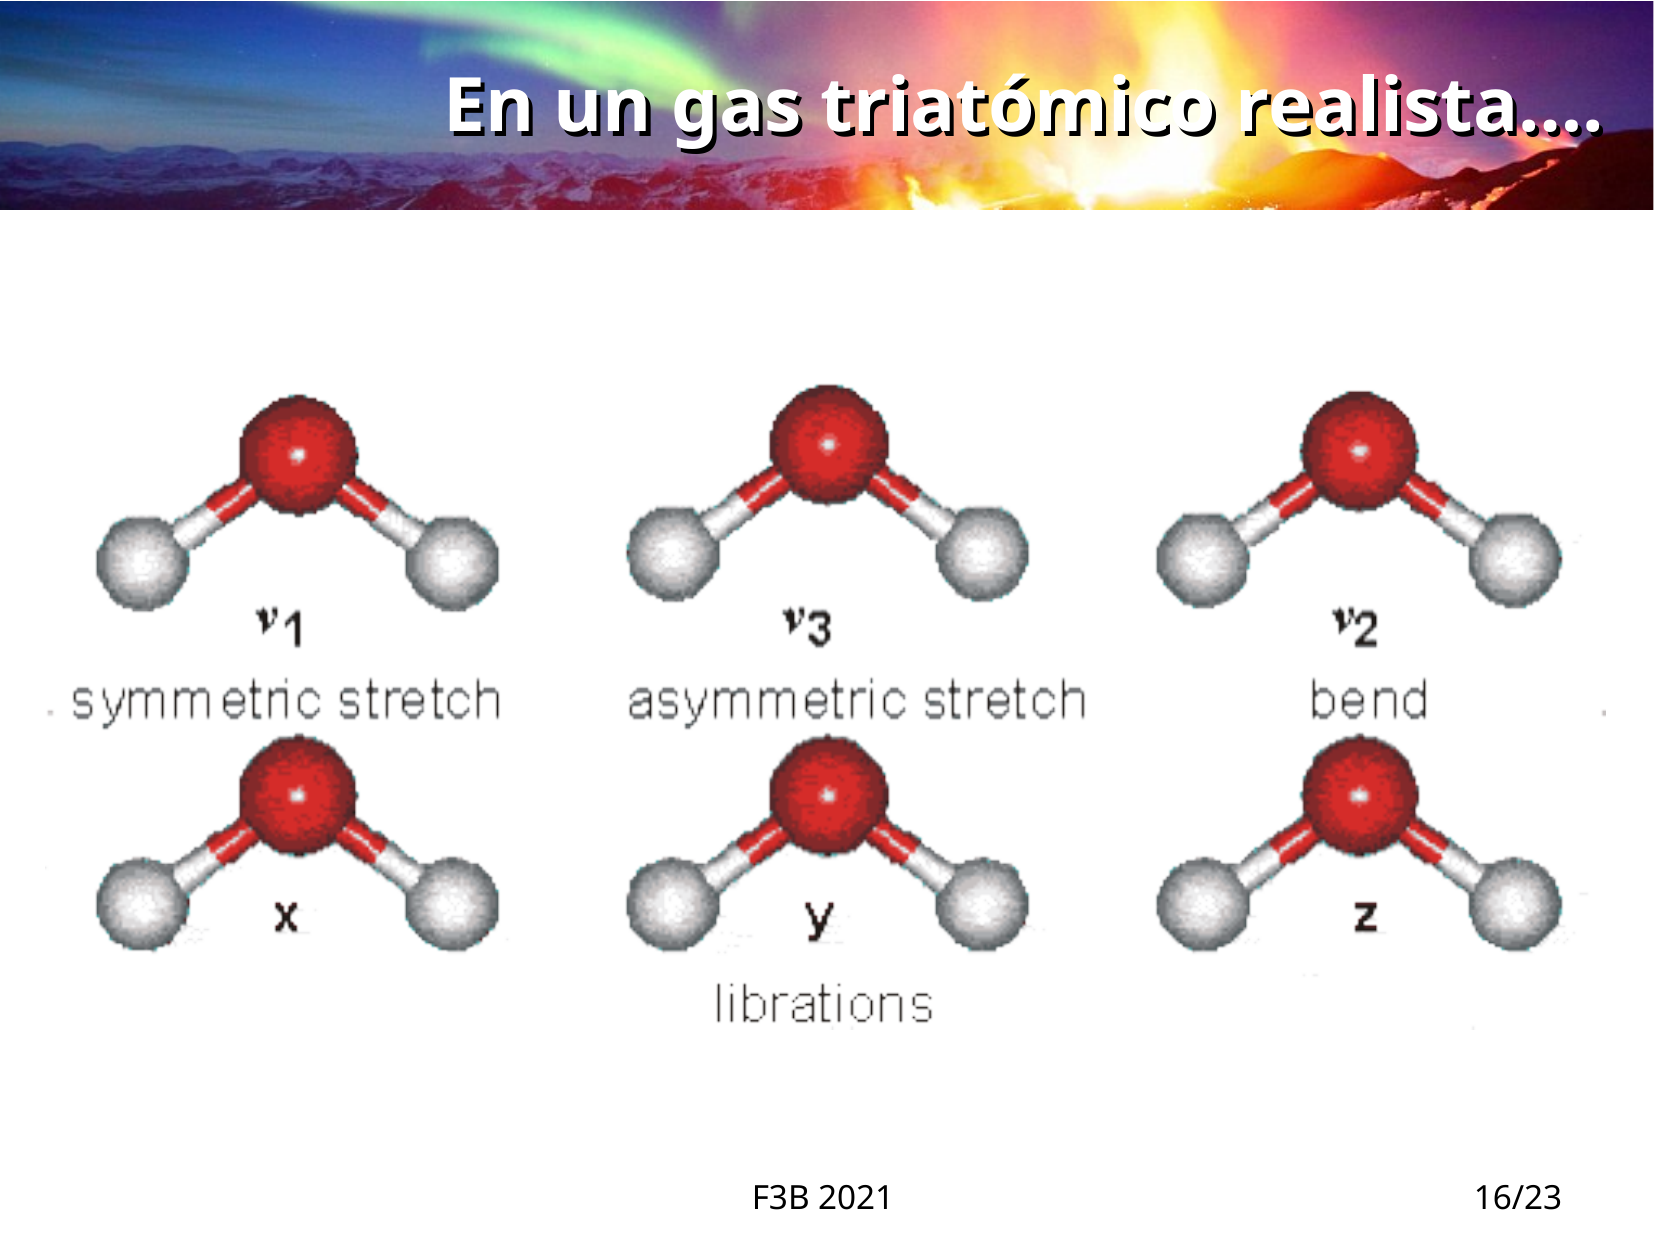

# En un gas triatómico realista….
F3B 2021
16